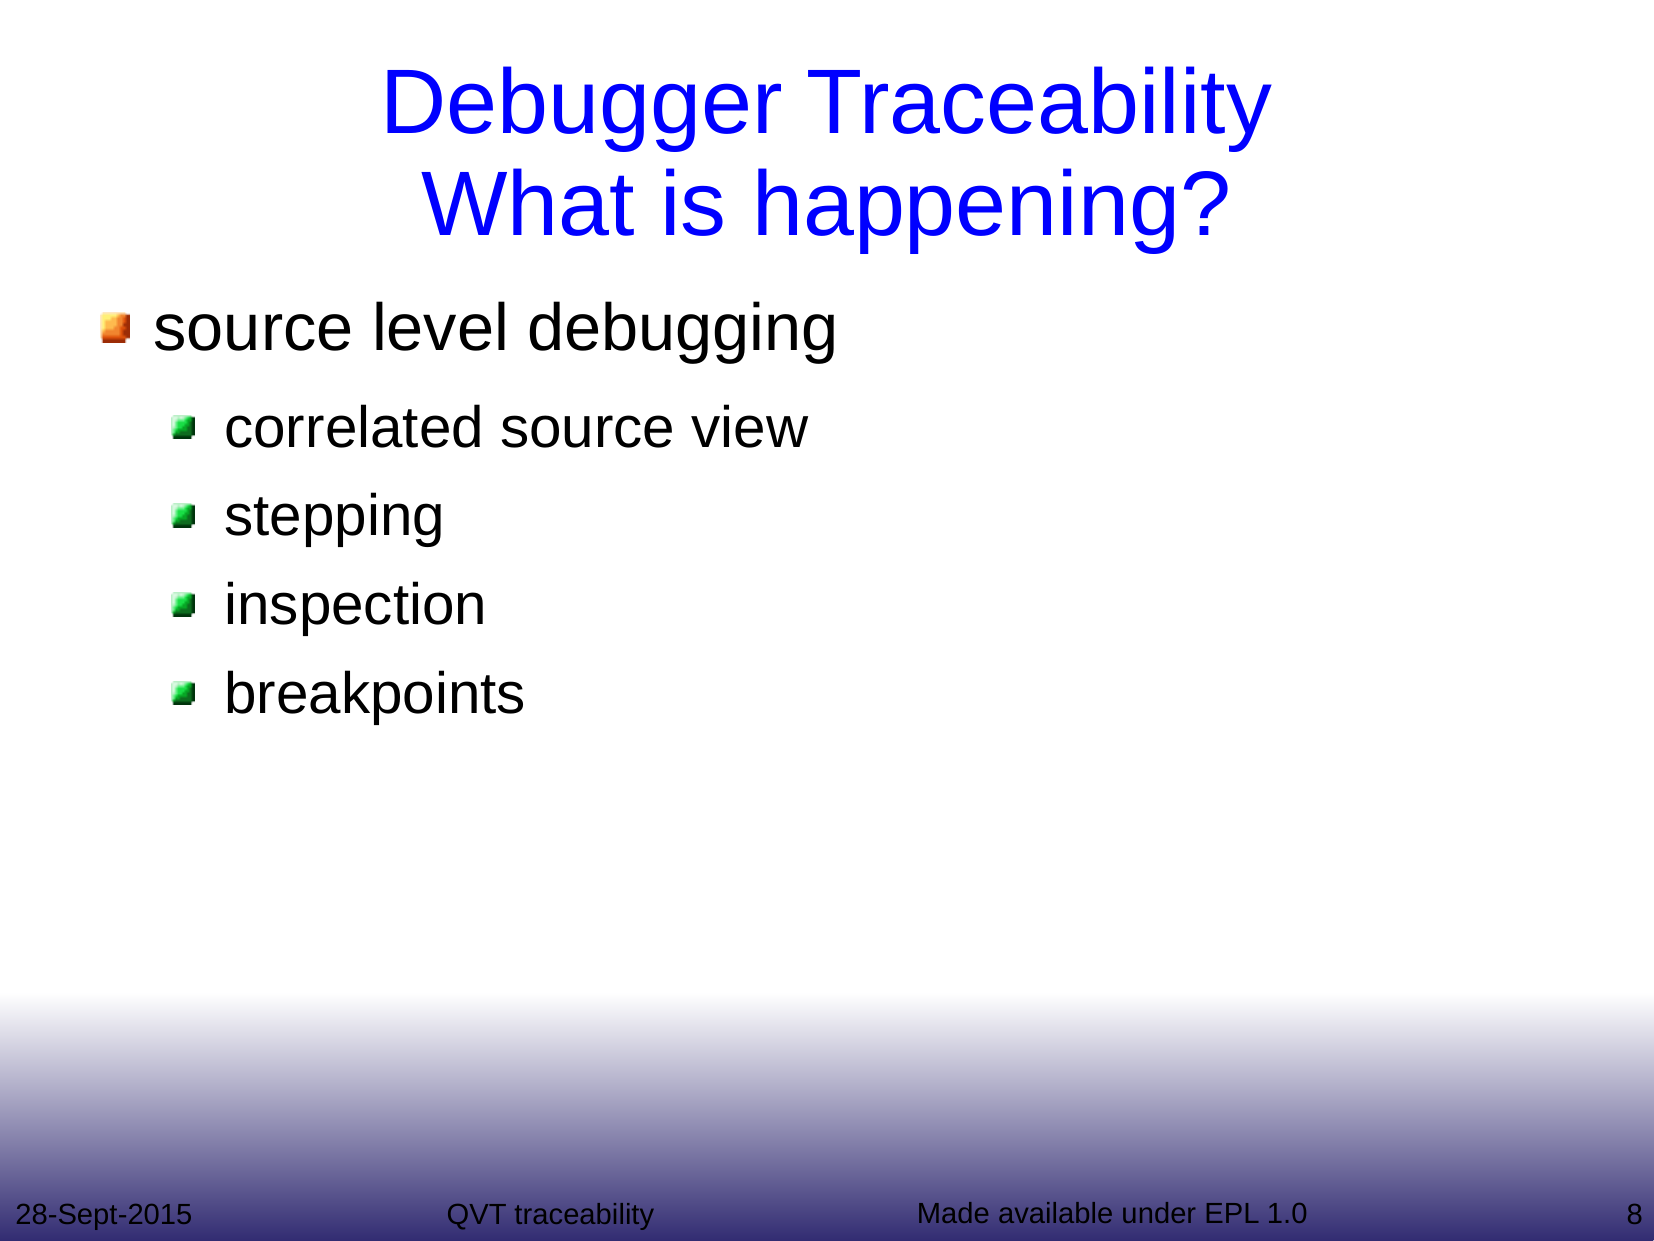

# Debugger Traceability What is happening?
source level debugging
correlated source view
stepping
inspection
breakpoints
28-Sept-2015
QVT traceability
8